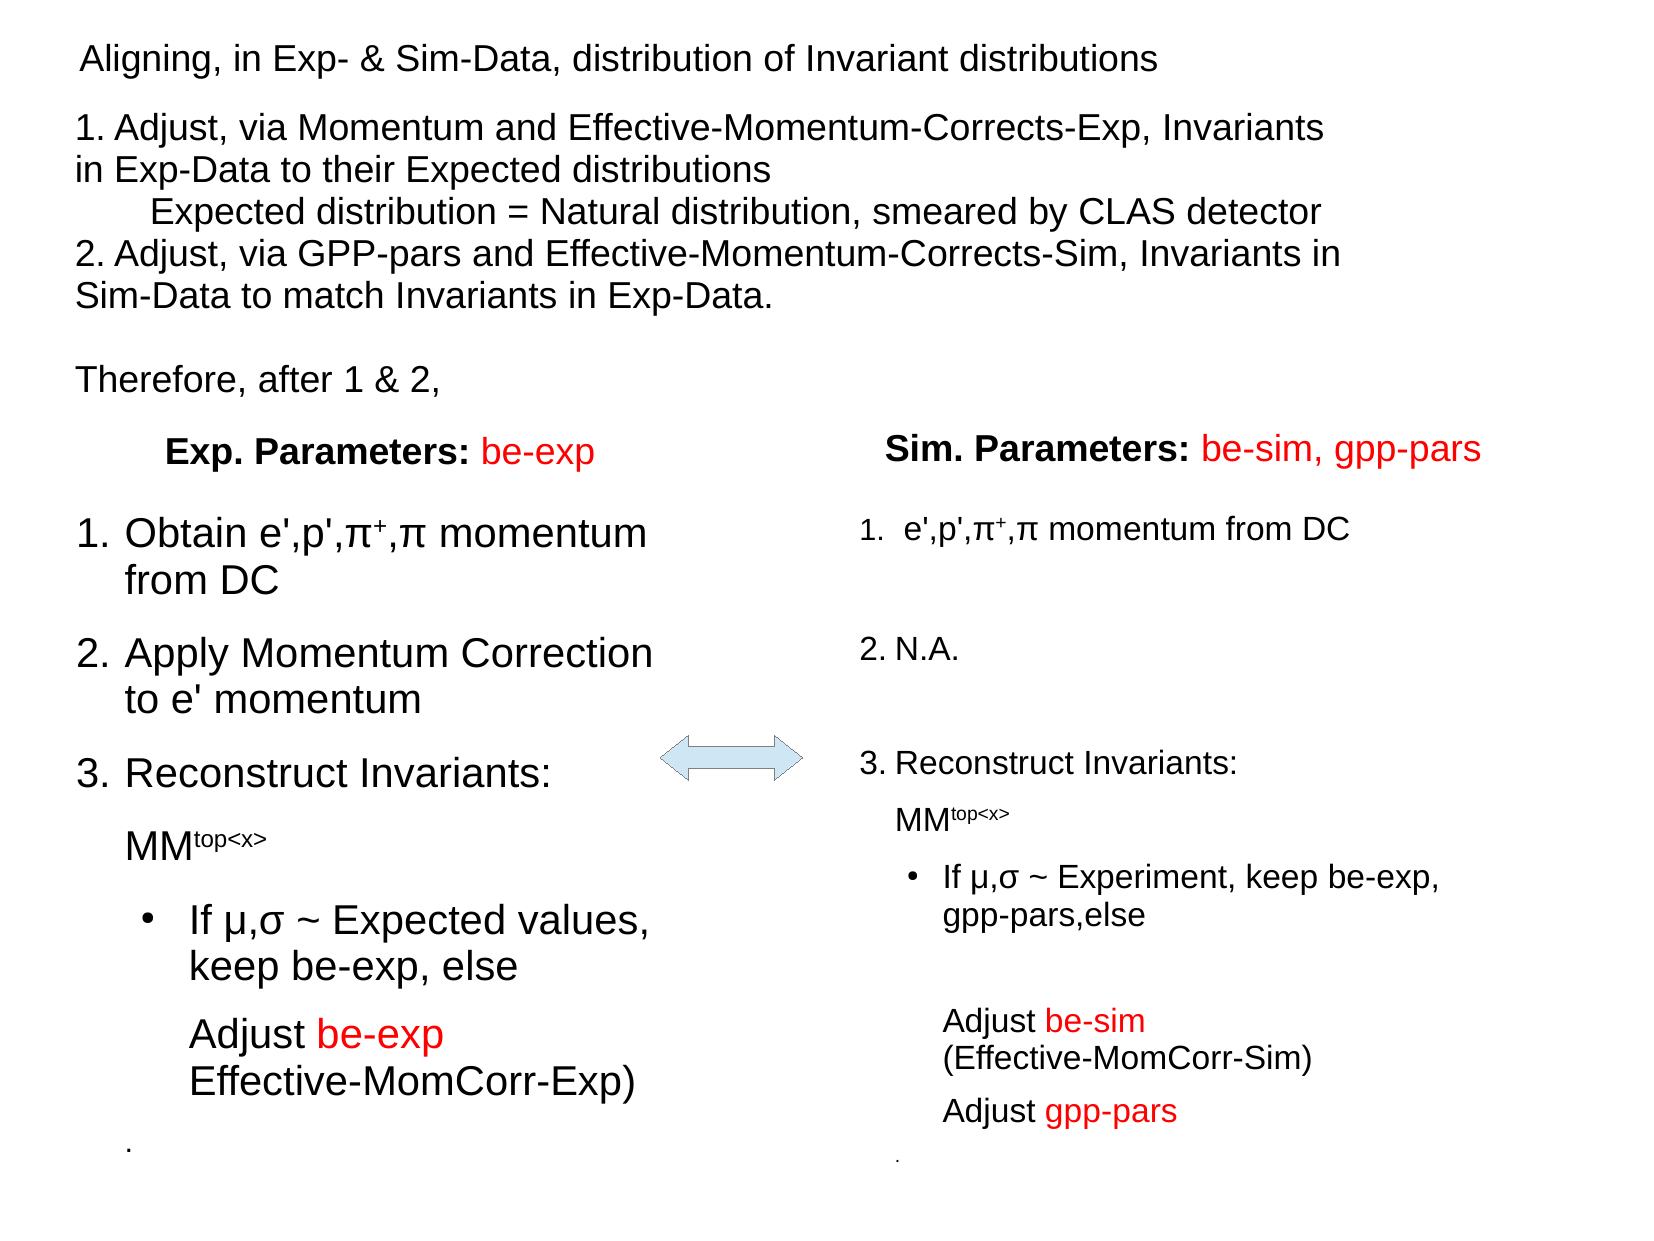

Aligning, in Exp- & Sim-Data, distribution of Invariant distributions
1. Adjust, via Momentum and Effective-Momentum-Corrects-Exp, Invariants in Exp-Data to their Expected distributions
	Expected distribution = Natural distribution, smeared by CLAS detector
2. Adjust, via GPP-pars and Effective-Momentum-Corrects-Sim, Invariants in Sim-Data to match Invariants in Exp-Data.
Therefore, after 1 & 2,
Sim. Parameters: be-sim, gpp-pars
Exp. Parameters: be-exp
# Obtain e',p',π+,π momentum from DC
Apply Momentum Correction to e' momentum
Reconstruct Invariants:
MMtop<x>
If μ,σ ~ Expected values, keep be-exp, else
Adjust be-exp Effective-MomCorr-Exp)
.
 e',p',π+,π momentum from DC
N.A.
Reconstruct Invariants:
MMtop<x>
If μ,σ ~ Experiment, keep be-exp, gpp-pars,else
Adjust be-sim (Effective-MomCorr-Sim)
Adjust gpp-pars
.